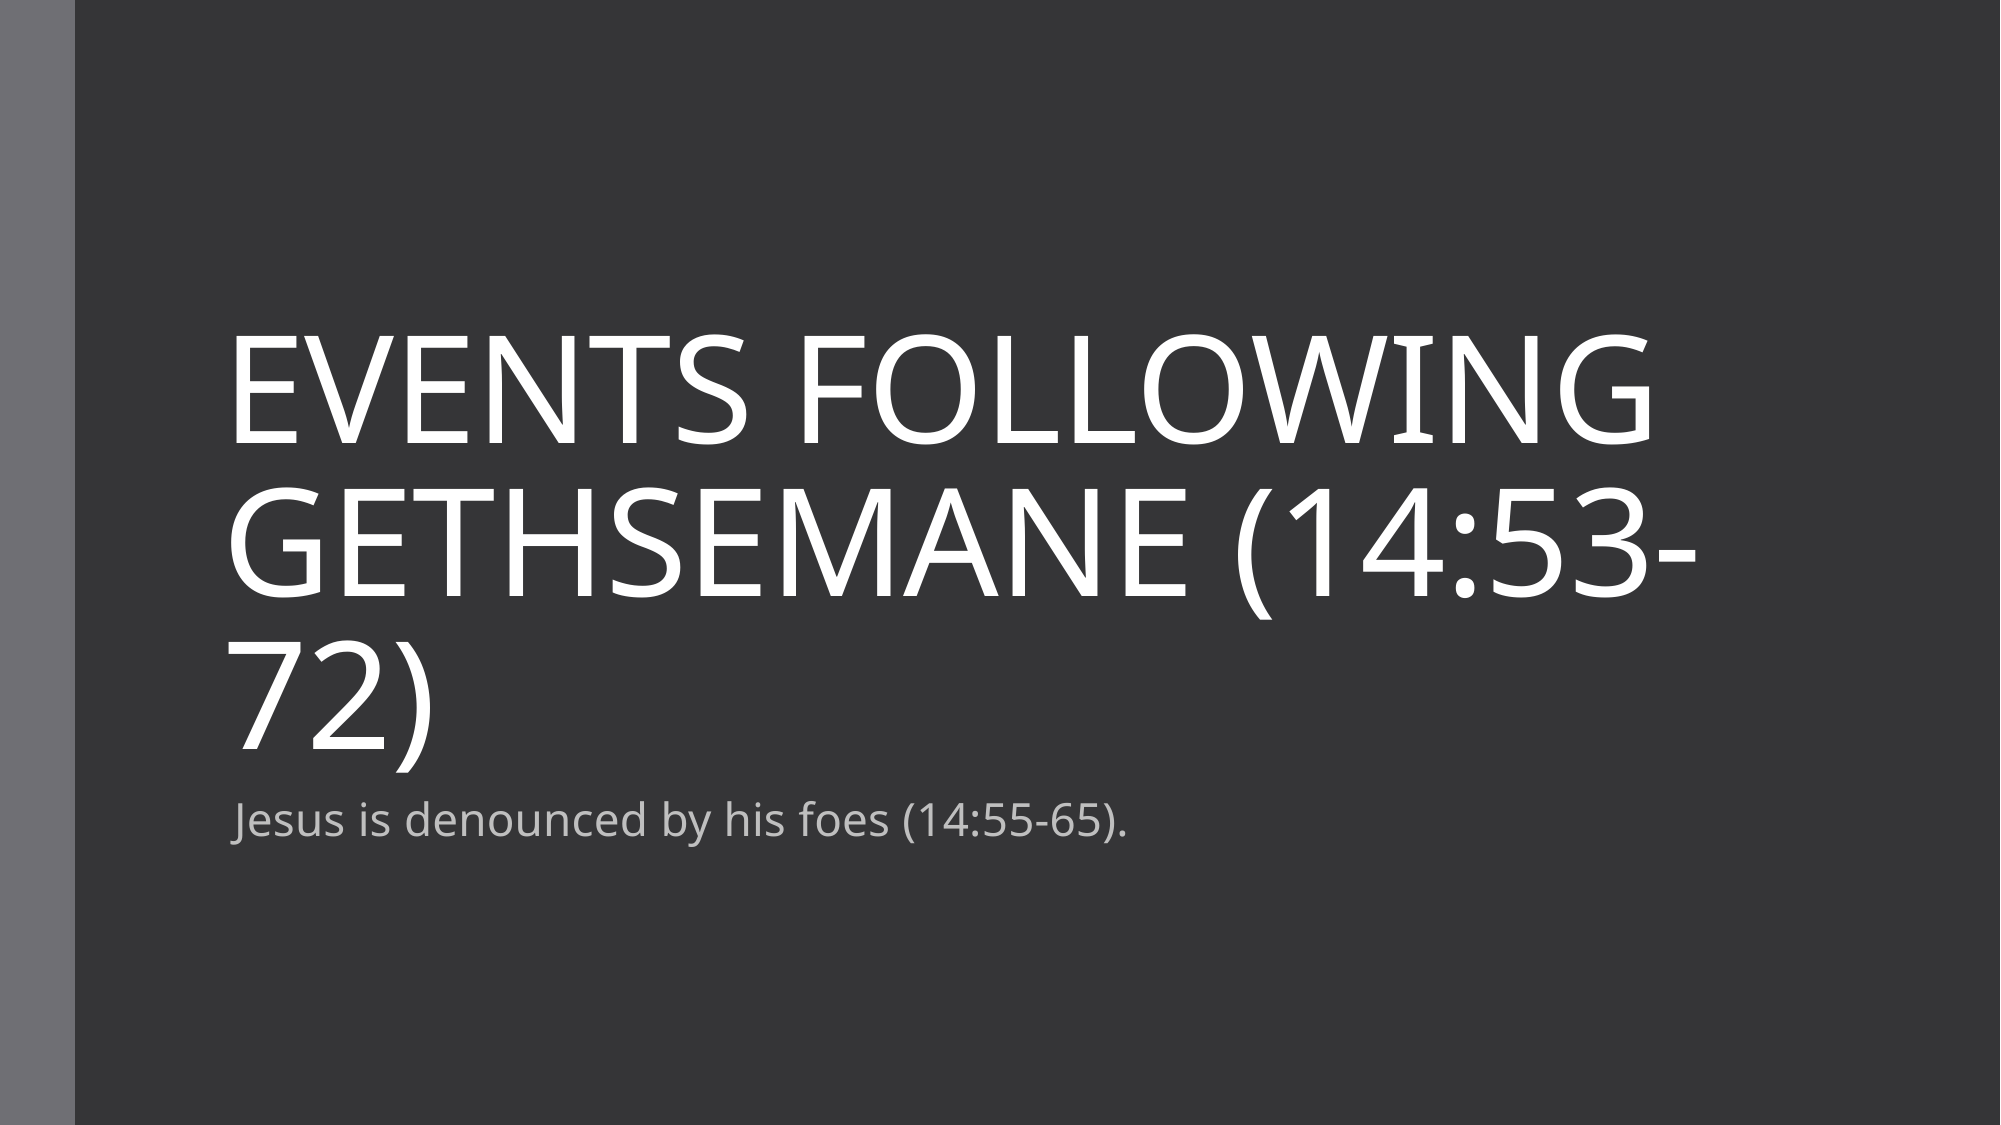

# EVENTS FOLLOWING GETHSEMANE (14:53-72)
 Jesus is denounced by his foes (14:55-65).